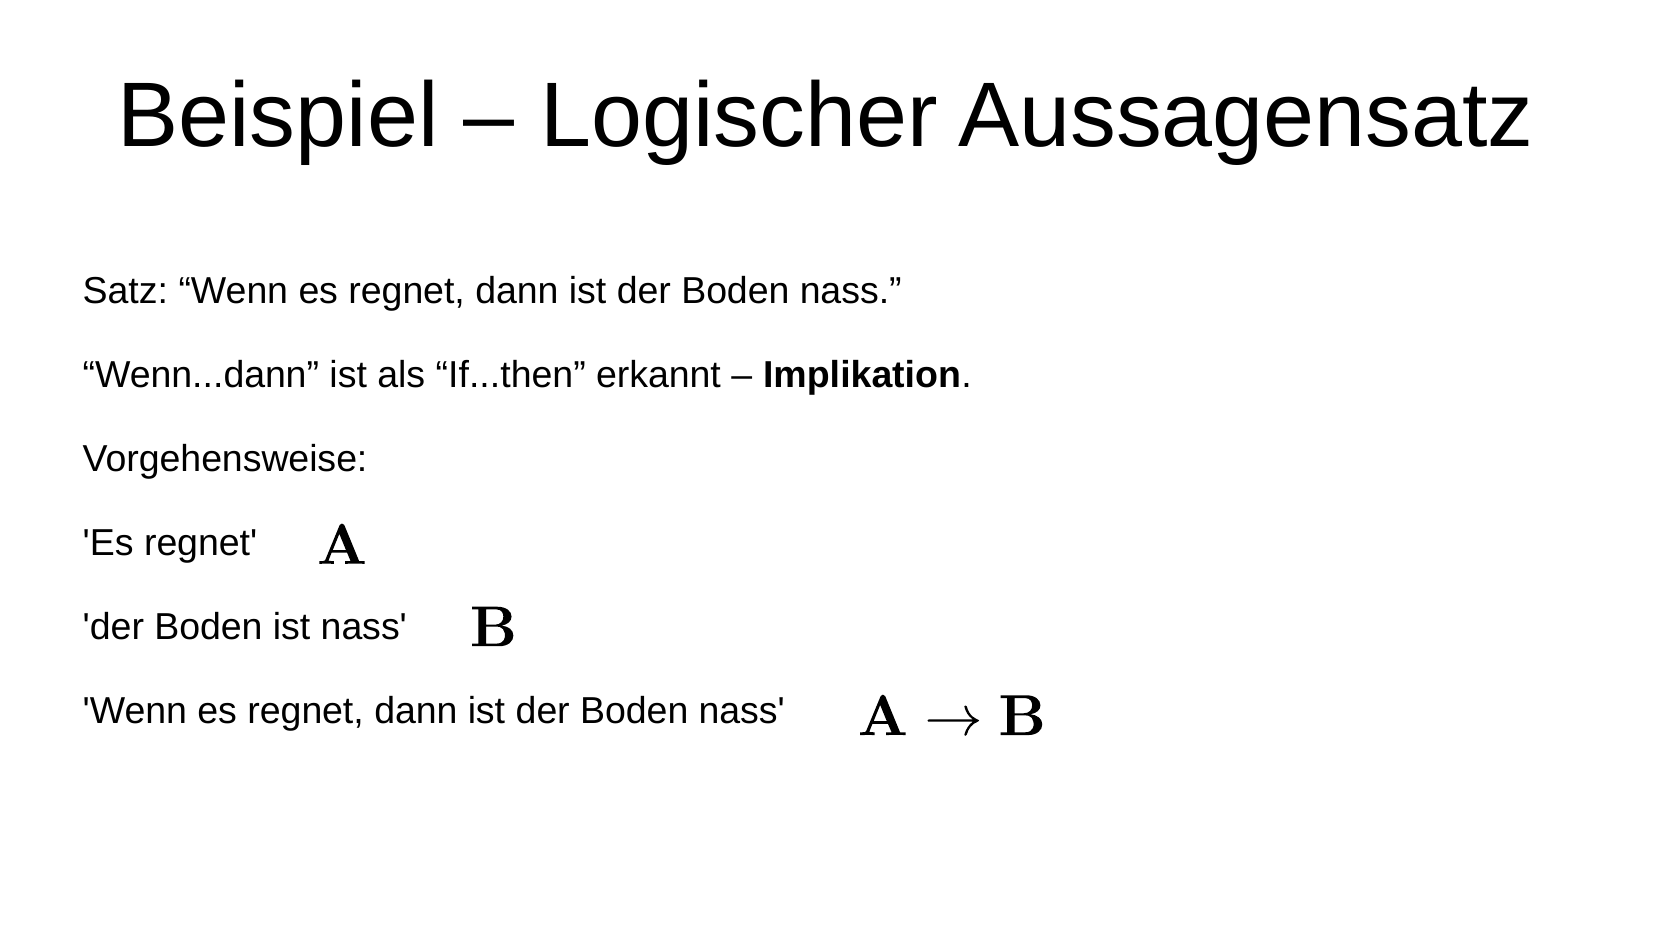

# Beispiel – Logischer Aussagensatz
Satz: “Wenn es regnet, dann ist der Boden nass.”
“Wenn...dann” ist als “If...then” erkannt – Implikation.
Vorgehensweise:
'Es regnet'
'der Boden ist nass'
'Wenn es regnet, dann ist der Boden nass'